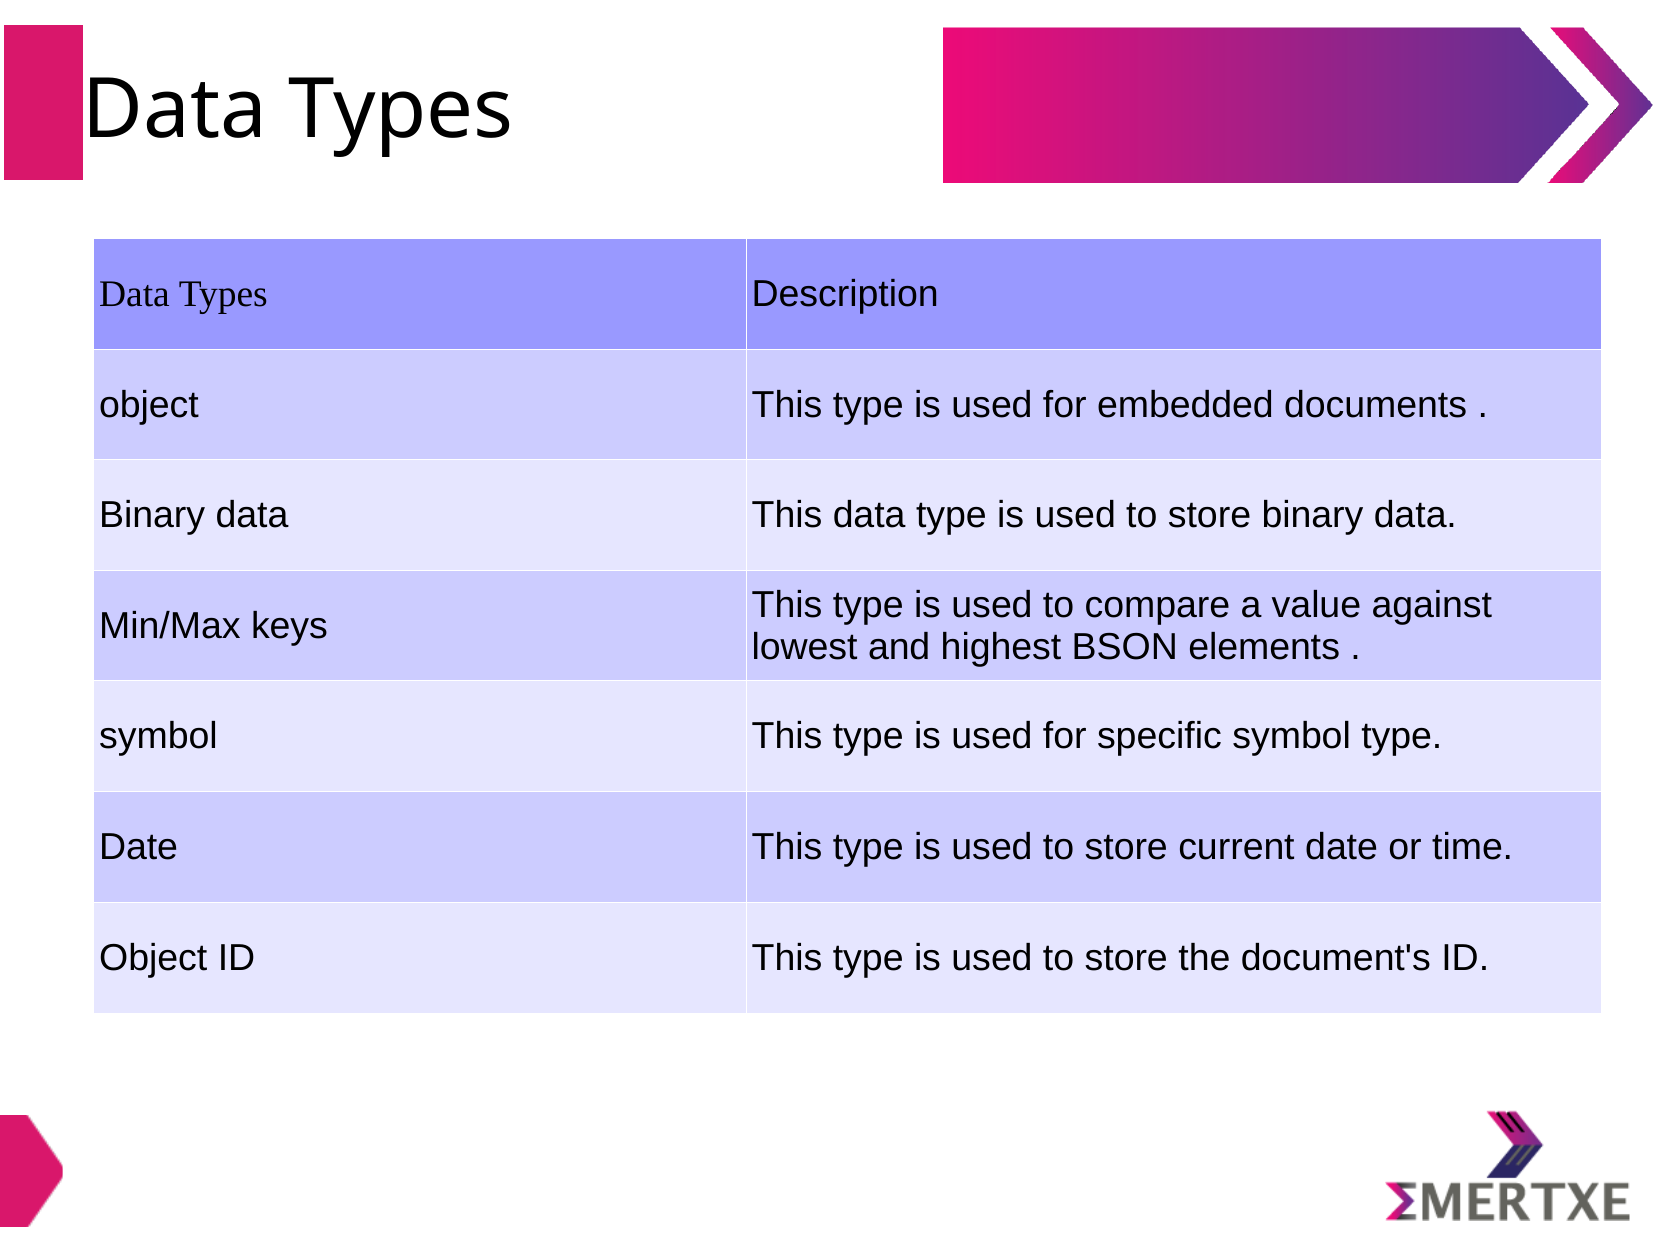

# Data Types
| Data Types | Description |
| --- | --- |
| object | This type is used for embedded documents . |
| Binary data | This data type is used to store binary data. |
| Min/Max keys | This type is used to compare a value against lowest and highest BSON elements . |
| symbol | This type is used for specific symbol type. |
| Date | This type is used to store current date or time. |
| Object ID | This type is used to store the document's ID. |